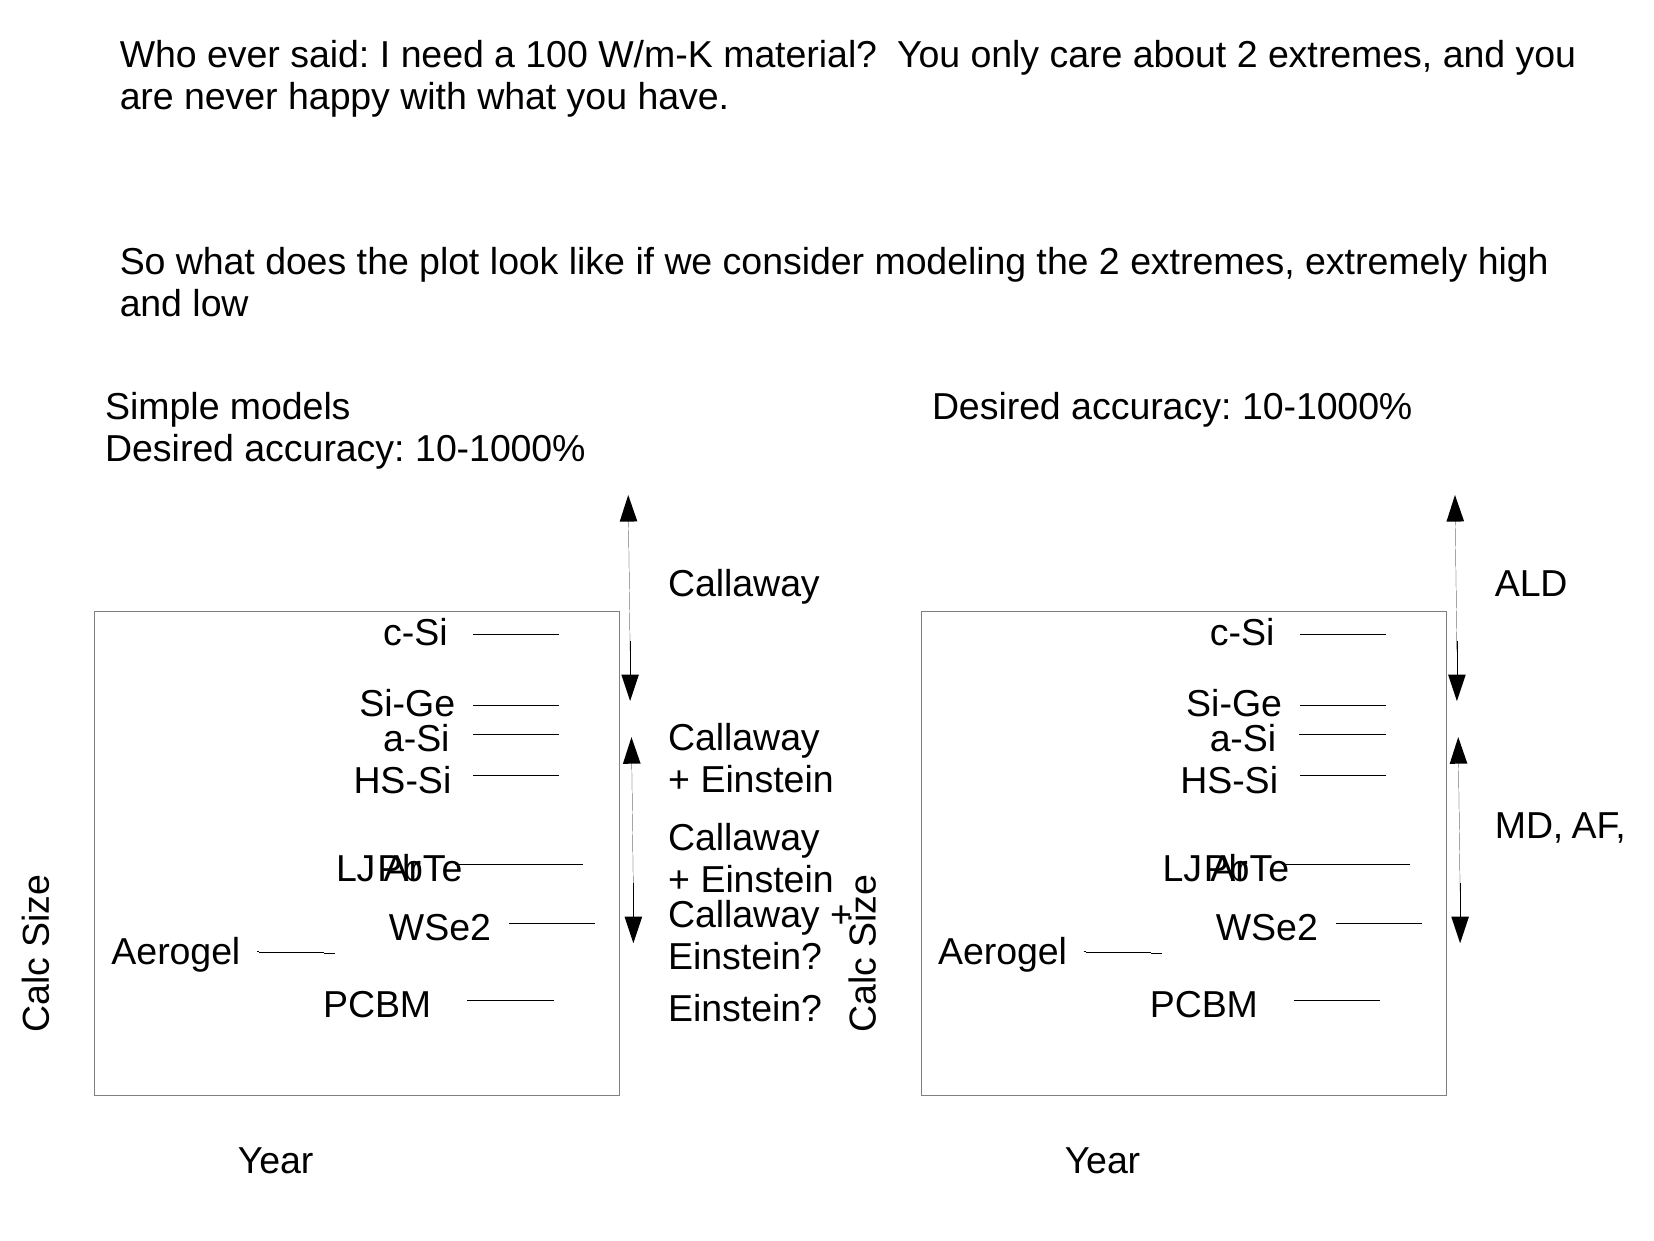

Who ever said: I need a 100 W/m-K material? You only care about 2 extremes, and you are never happy with what you have.
So what does the plot look like if we consider modeling the 2 extremes, extremely high and low
Simple models
Desired accuracy: 10-1000%
Desired accuracy: 10-1000%
Callaway
ALD
c-Si
c-Si
Si-Ge
Si-Ge
Callaway + Einstein
a-Si
a-Si
HS-Si
HS-Si
MD, AF,
Callaway + Einstein
Calc Size
Calc Size
LJ Ar
PbTe
LJ Ar
PbTe
Callaway + Einstein?
WSe2
WSe2
Aerogel
Aerogel
PCBM
PCBM
Einstein?
Year
Year